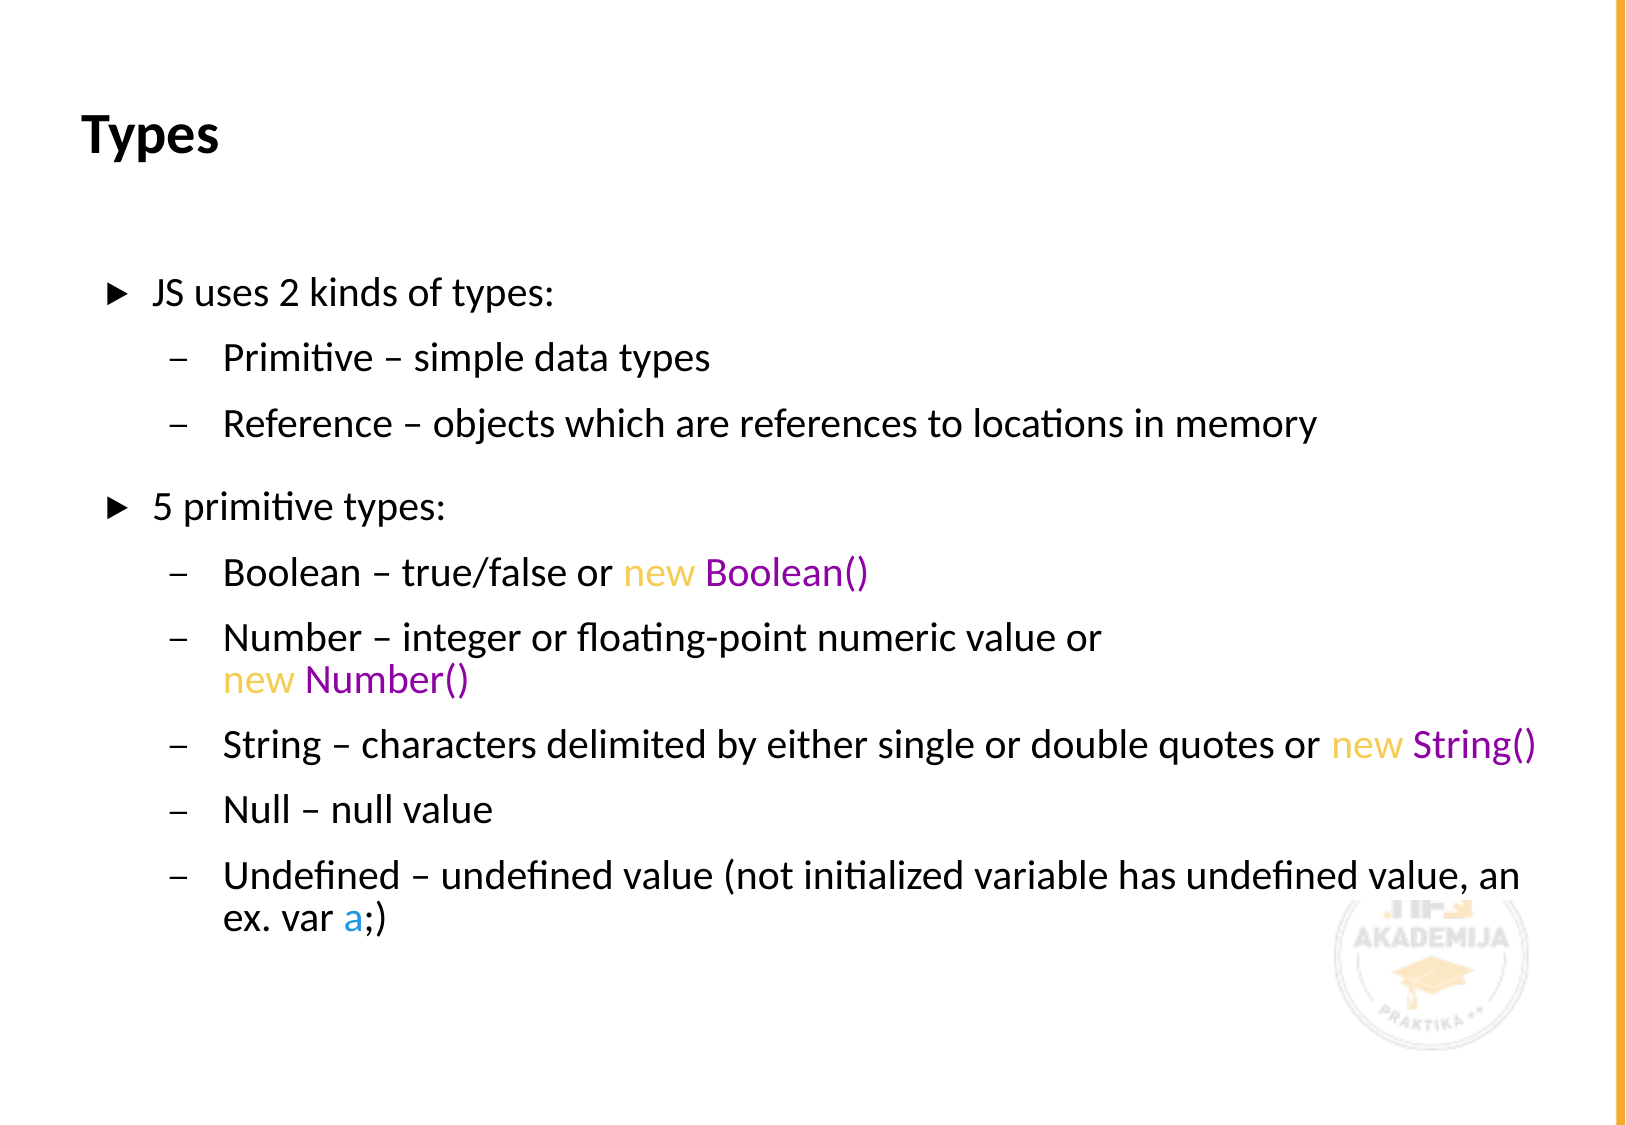

# Types
JS uses 2 kinds of types:
Primitive – simple data types
Reference – objects which are references to locations in memory
5 primitive types:
Boolean – true/false or new Boolean()
Number – integer or floating-point numeric value or
new Number()
String – characters delimited by either single or double quotes or new String()
Null – null value
Undefined – undefined value (not initialized variable has undefined value, an ex. var a;)